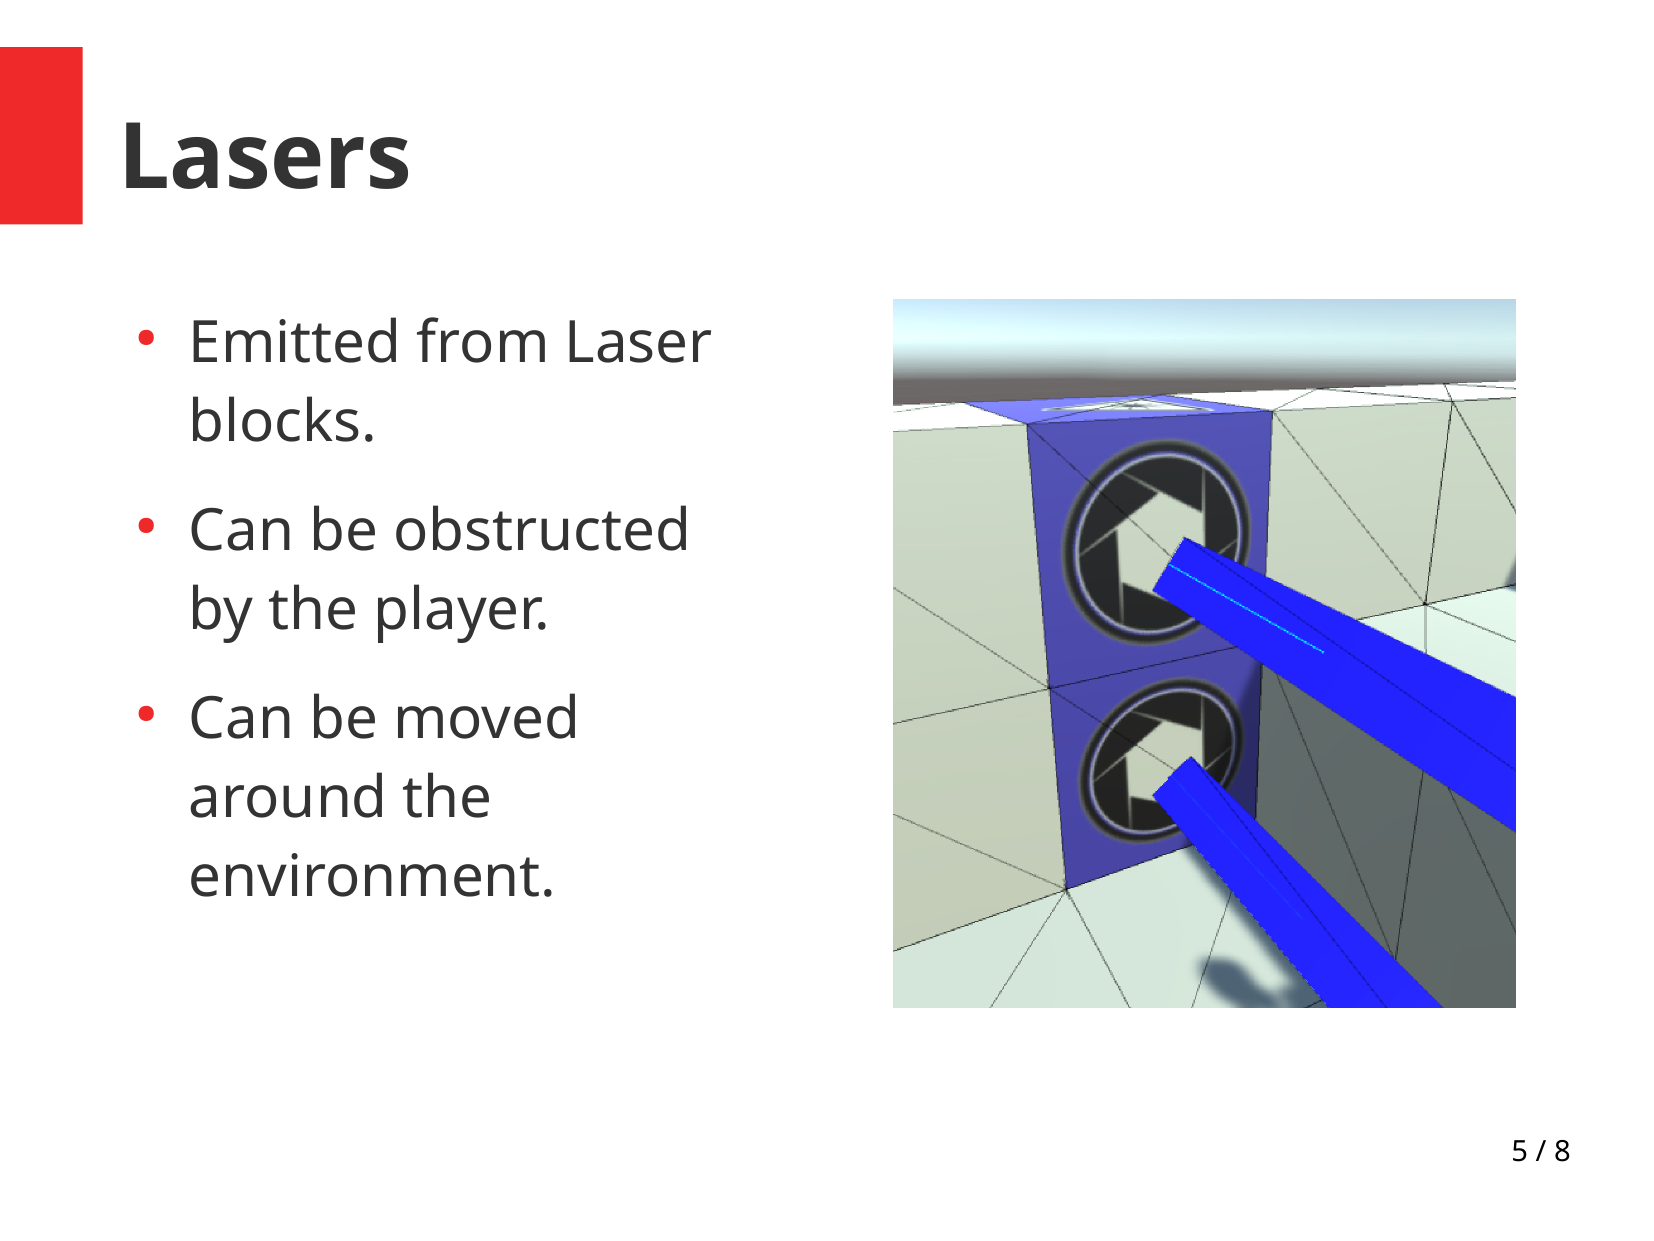

# Lasers
Emitted from Laser blocks.
Can be obstructed by the player.
Can be moved around the environment.
5